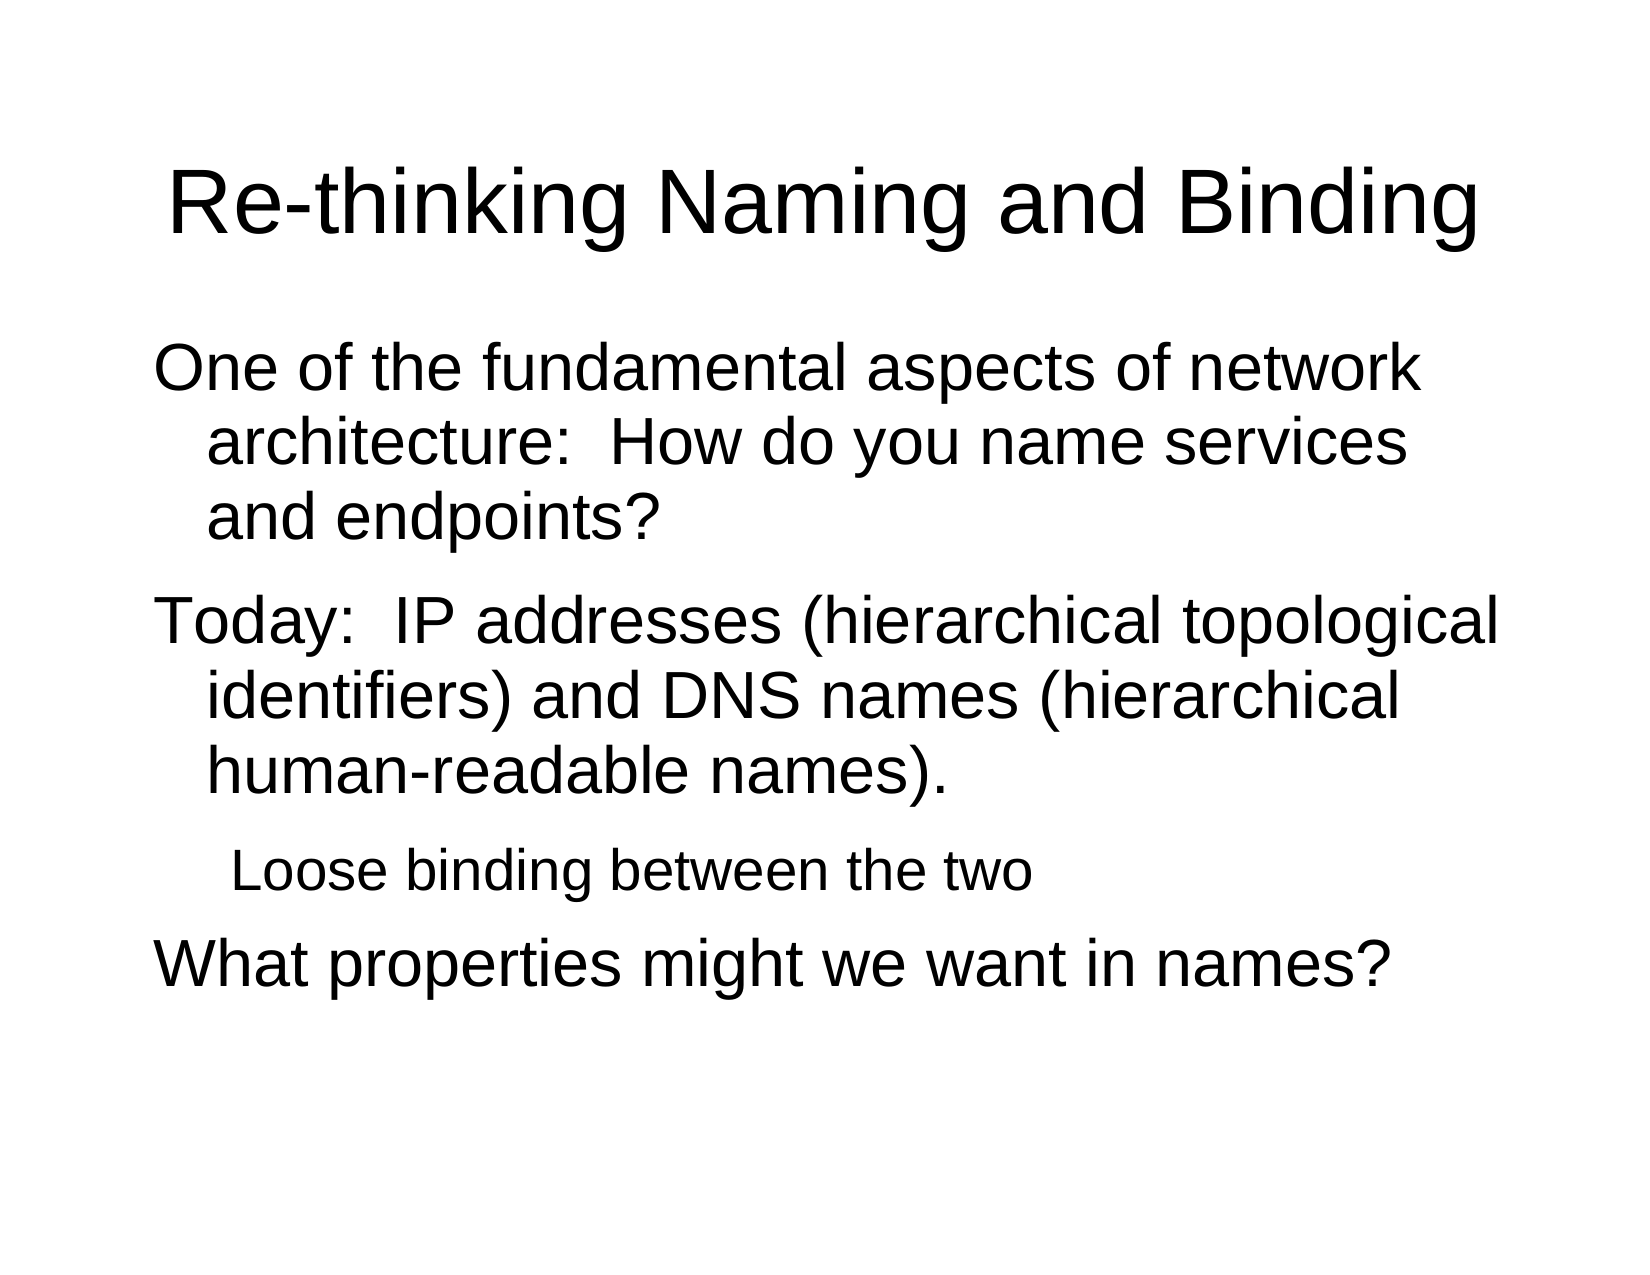

# Re-thinking Naming and Binding
One of the fundamental aspects of network architecture: How do you name services and endpoints?
Today: IP addresses (hierarchical topological identifiers) and DNS names (hierarchical human-readable names).
Loose binding between the two
What properties might we want in names?